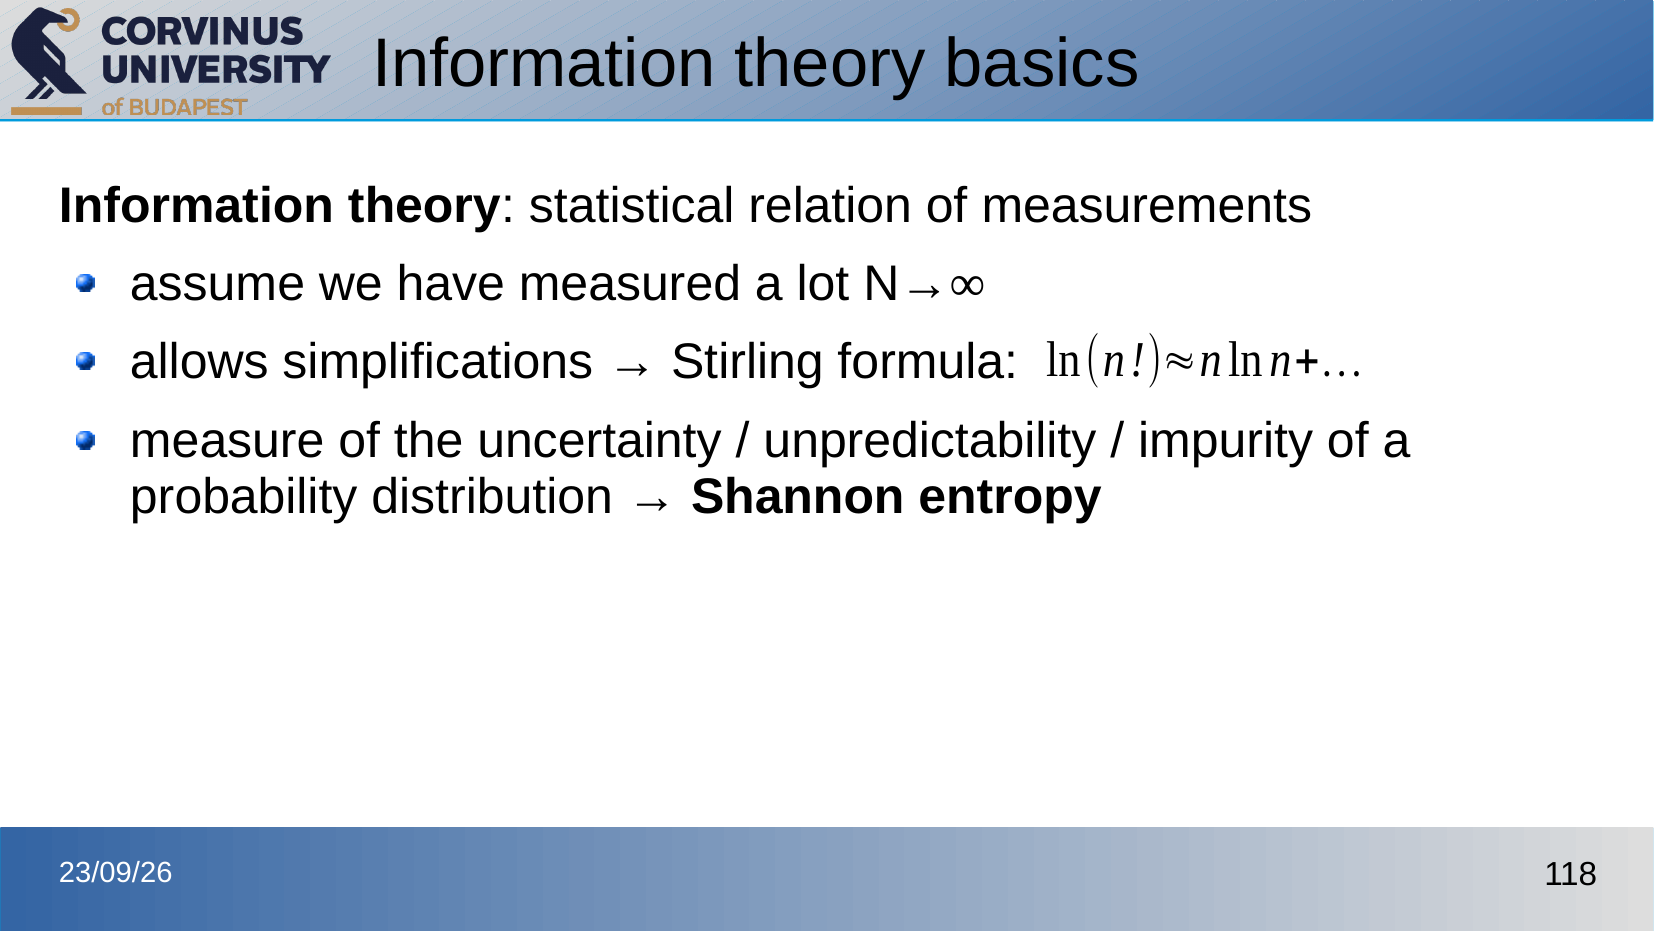

# Information theory basics
Information theory: statistical relation of measurements
assume we have measured a lot N→∞
allows simplifications → Stirling formula:
measure of the uncertainty / unpredictability / impurity of a probability distribution → Shannon entropy